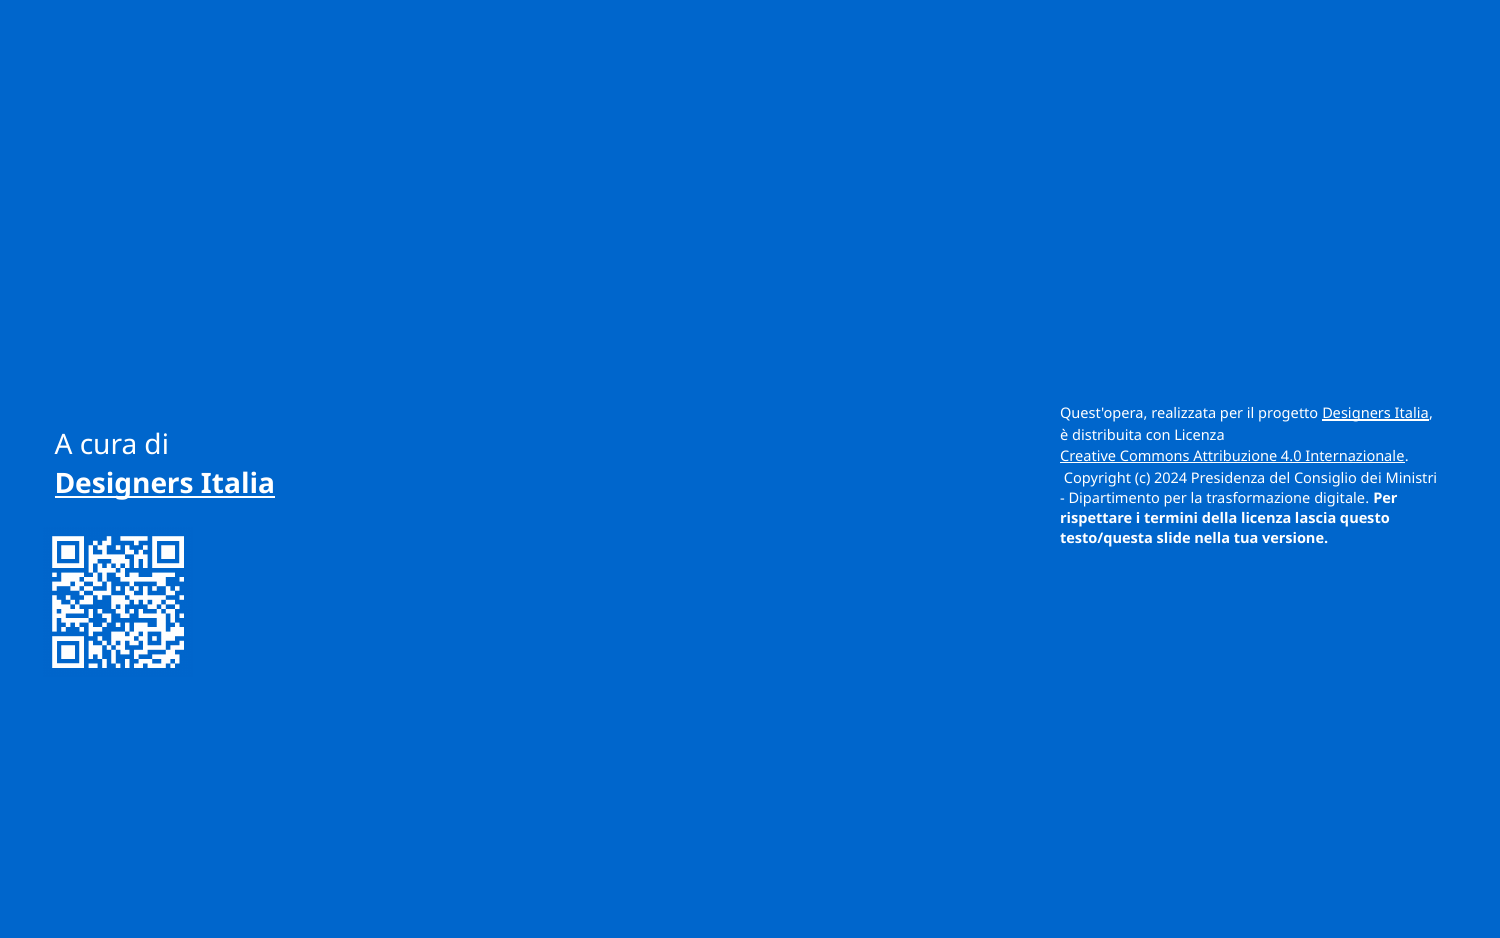

Quest'opera, realizzata per il progetto Designers Italia, è distribuita con Licenza Creative Commons Attribuzione 4.0 Internazionale.
 Copyright (c) 2024 Presidenza del Consiglio dei Ministri - Dipartimento per la trasformazione digitale. Per rispettare i termini della licenza lascia questo testo/questa slide nella tua versione.
A cura di
Designers Italia